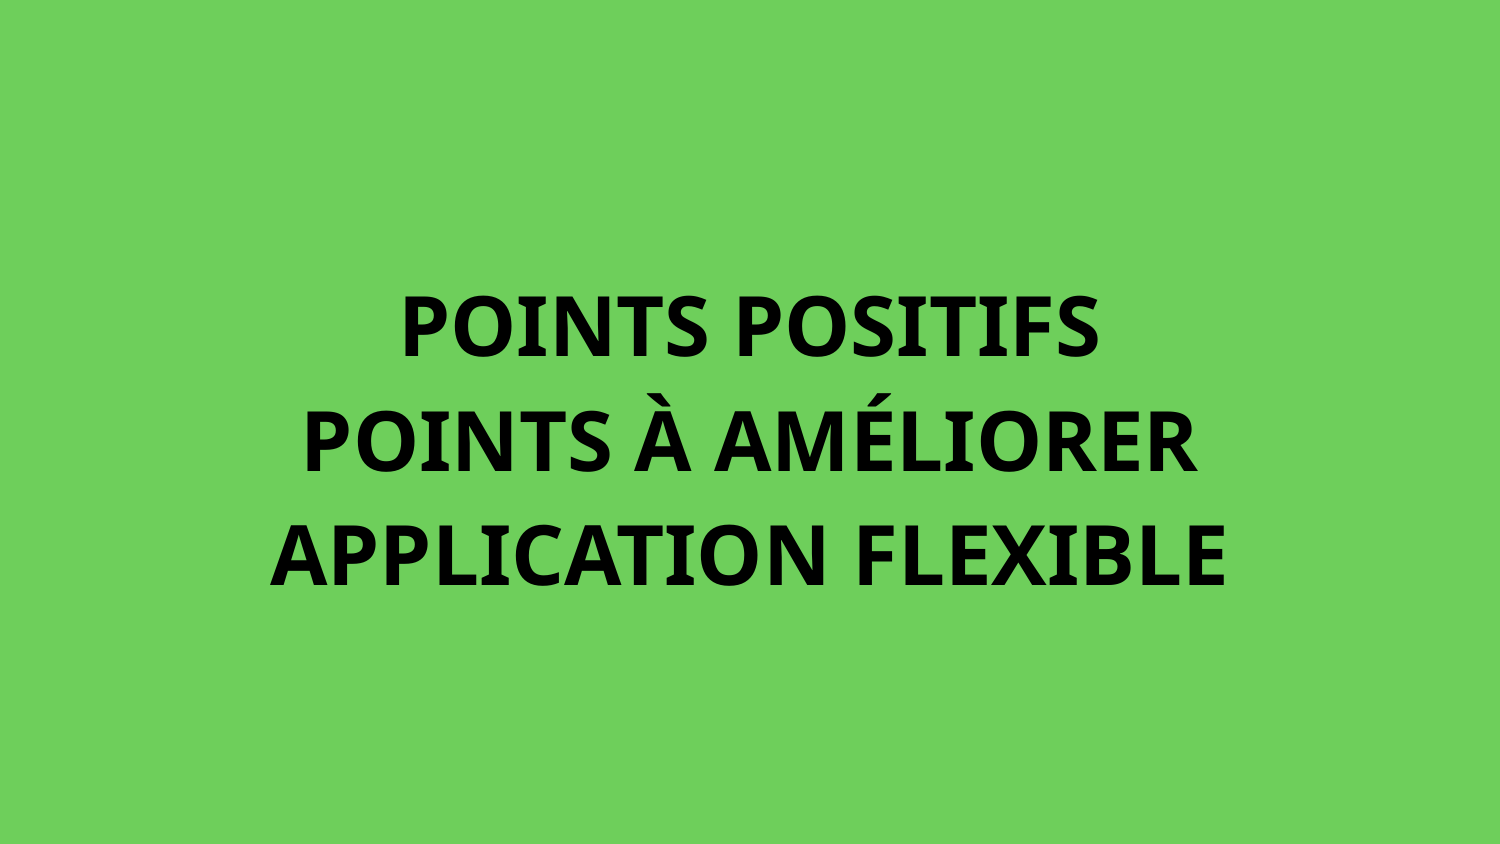

POINTS POSITIFS
POINTS À AMÉLIORER
APPLICATION FLEXIBLE